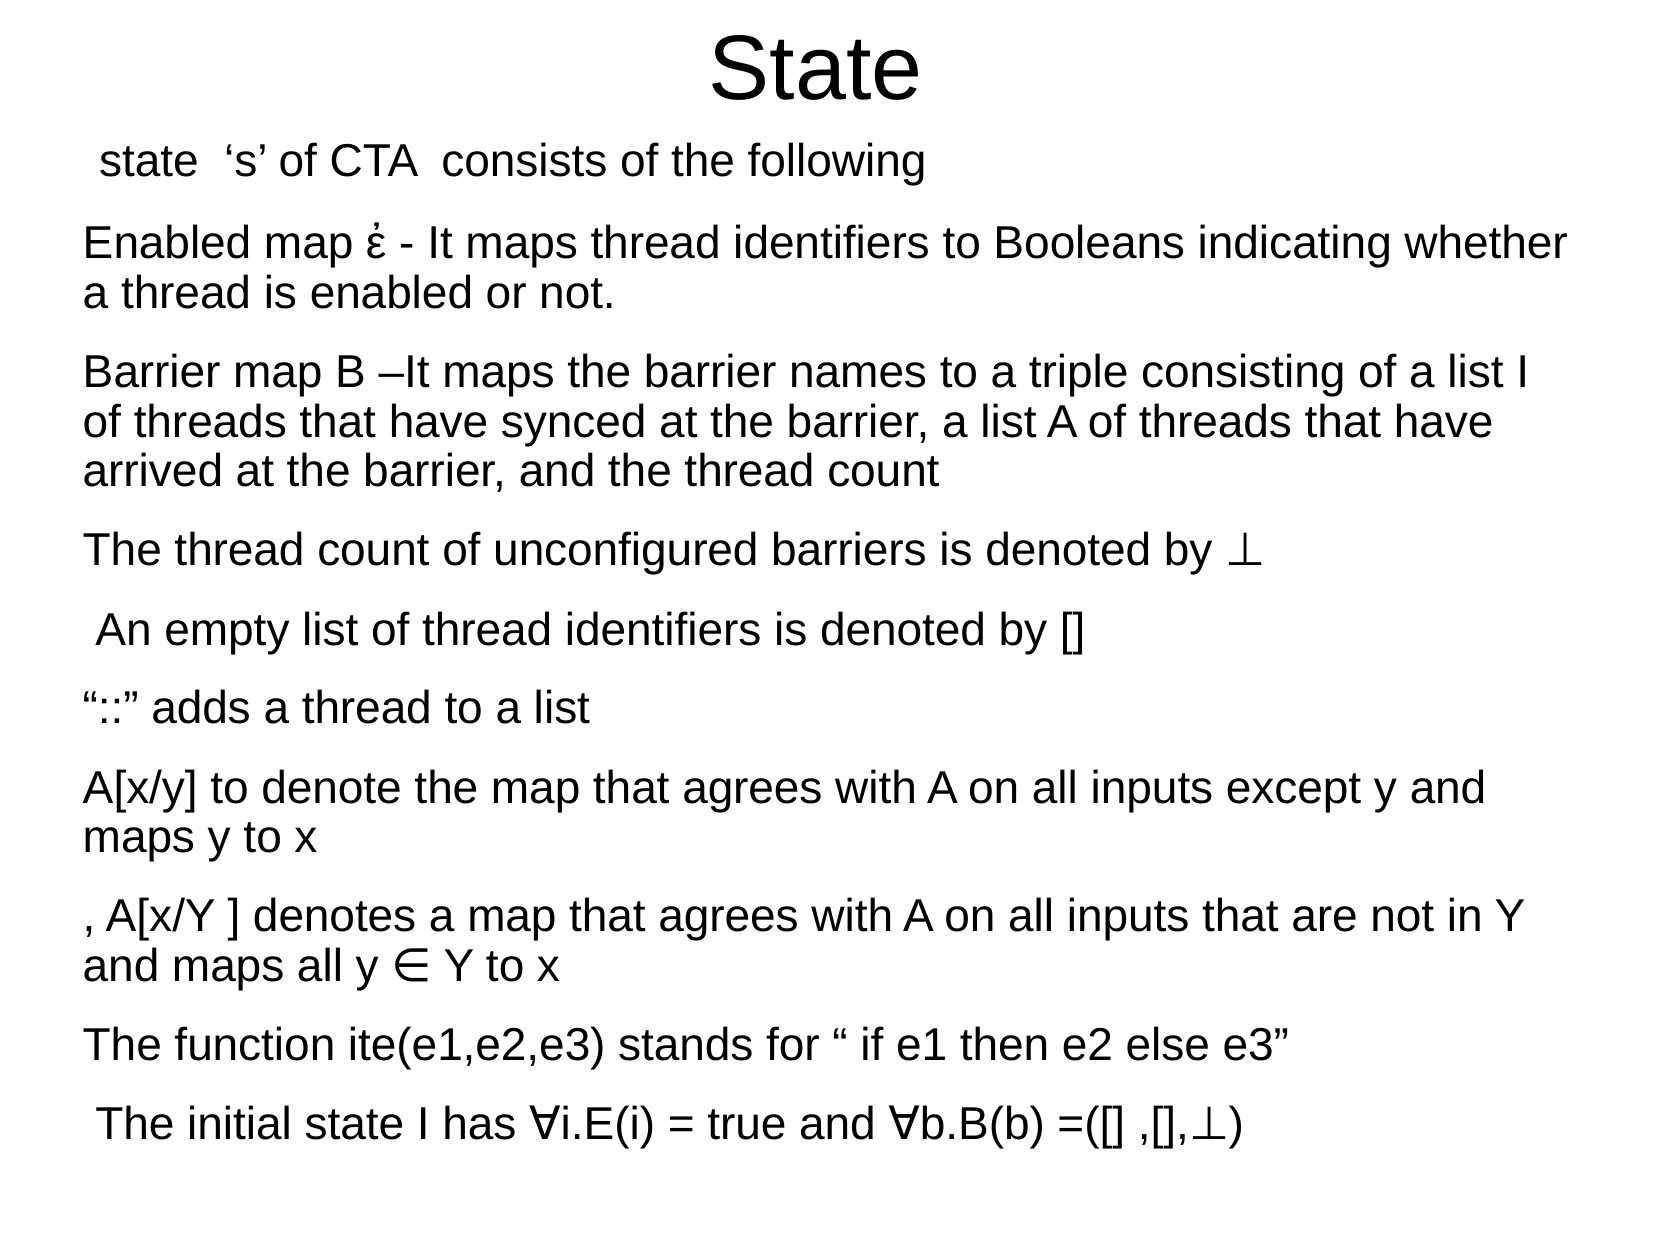

# State
 state ‘s’ of CTA consists of the following
Enabled map ἐ - It maps thread identifiers to Booleans indicating whether a thread is enabled or not.
Barrier map B –It maps the barrier names to a triple consisting of a list I of threads that have synced at the barrier, a list A of threads that have arrived at the barrier, and the thread count
The thread count of unconﬁgured barriers is denoted by ⊥
 An empty list of thread identiﬁers is denoted by []
“::” adds a thread to a list
A[x/y] to denote the map that agrees with A on all inputs except y and maps y to x
, A[x/Y ] denotes a map that agrees with A on all inputs that are not in Y and maps all y ∈ Y to x
The function ite(e1,e2,e3) stands for “ if e1 then e2 else e3”
 The initial state I has ∀i.E(i) = true and ∀b.B(b) =([] ,[],⊥)